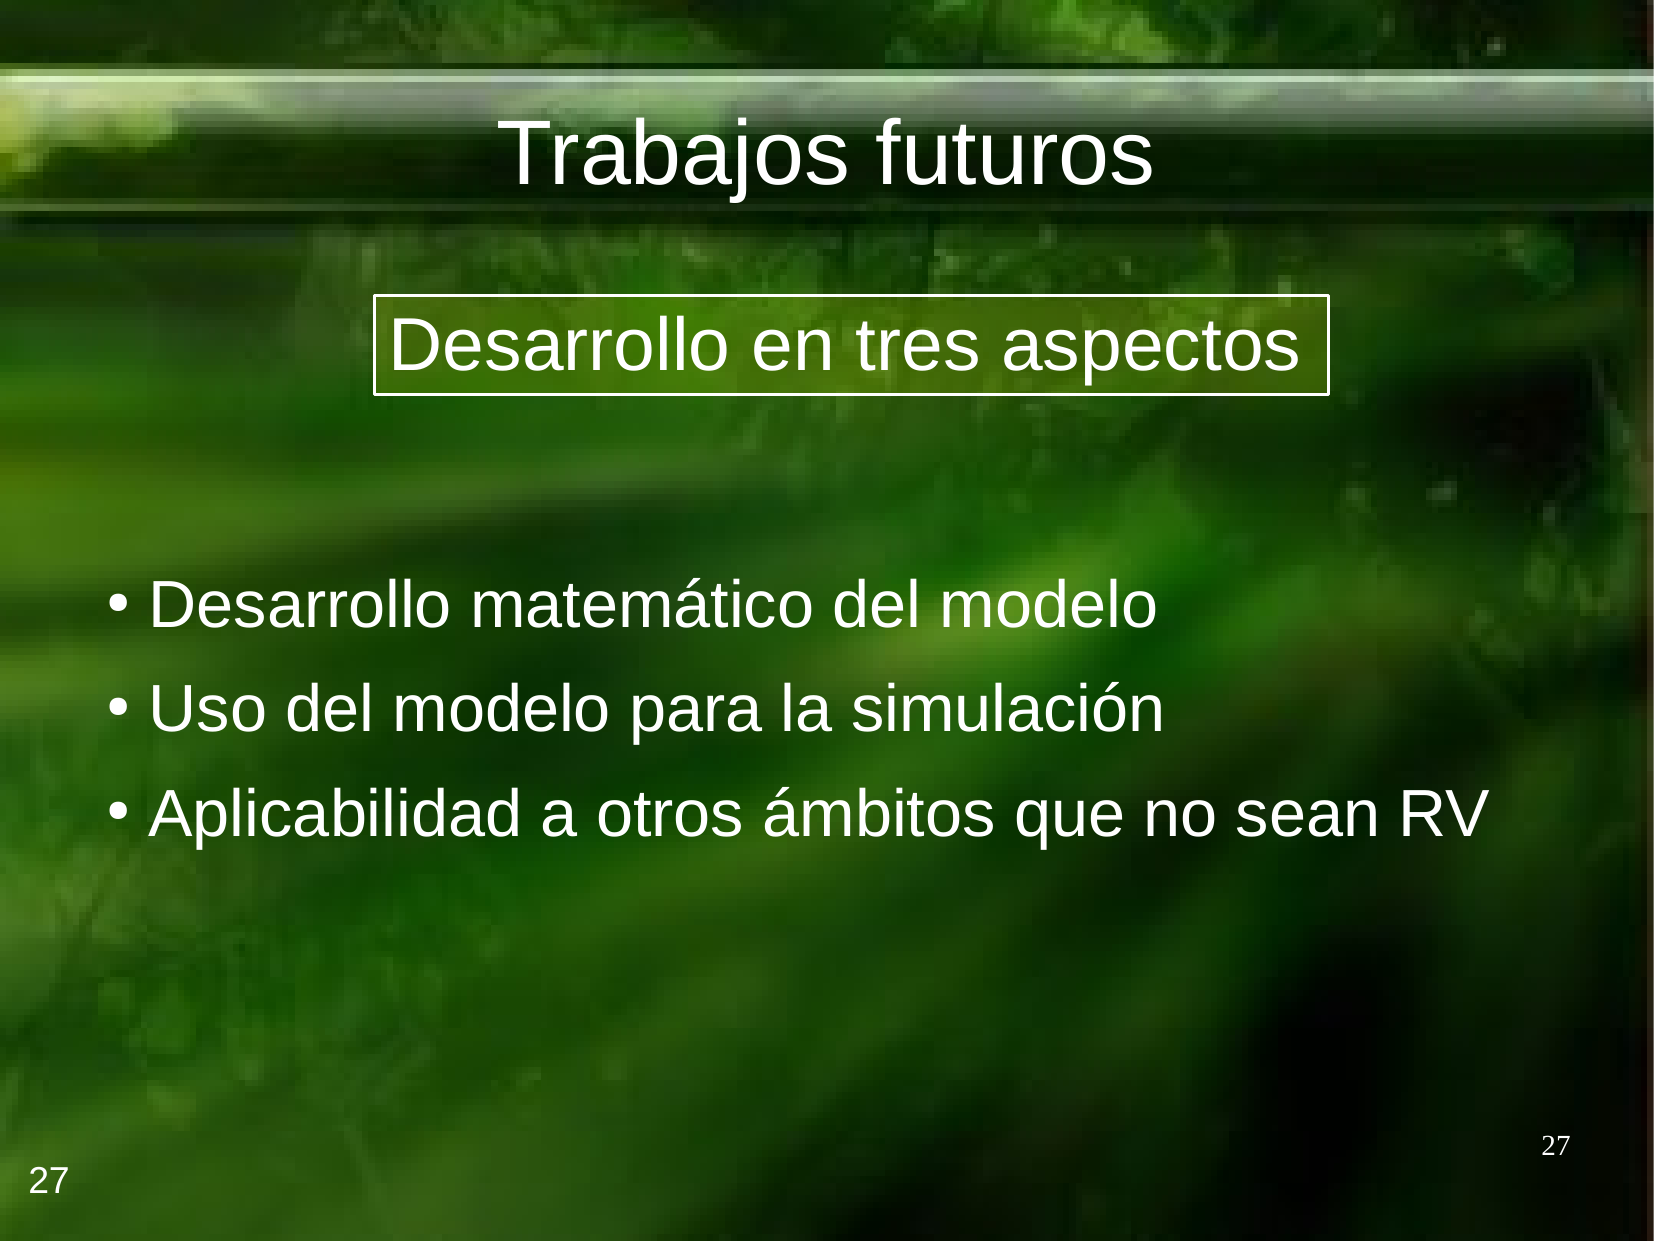

# Trabajos futuros
Desarrollo en tres aspectos
 Desarrollo matemático del modelo
 Uso del modelo para la simulación
 Aplicabilidad a otros ámbitos que no sean RV
27